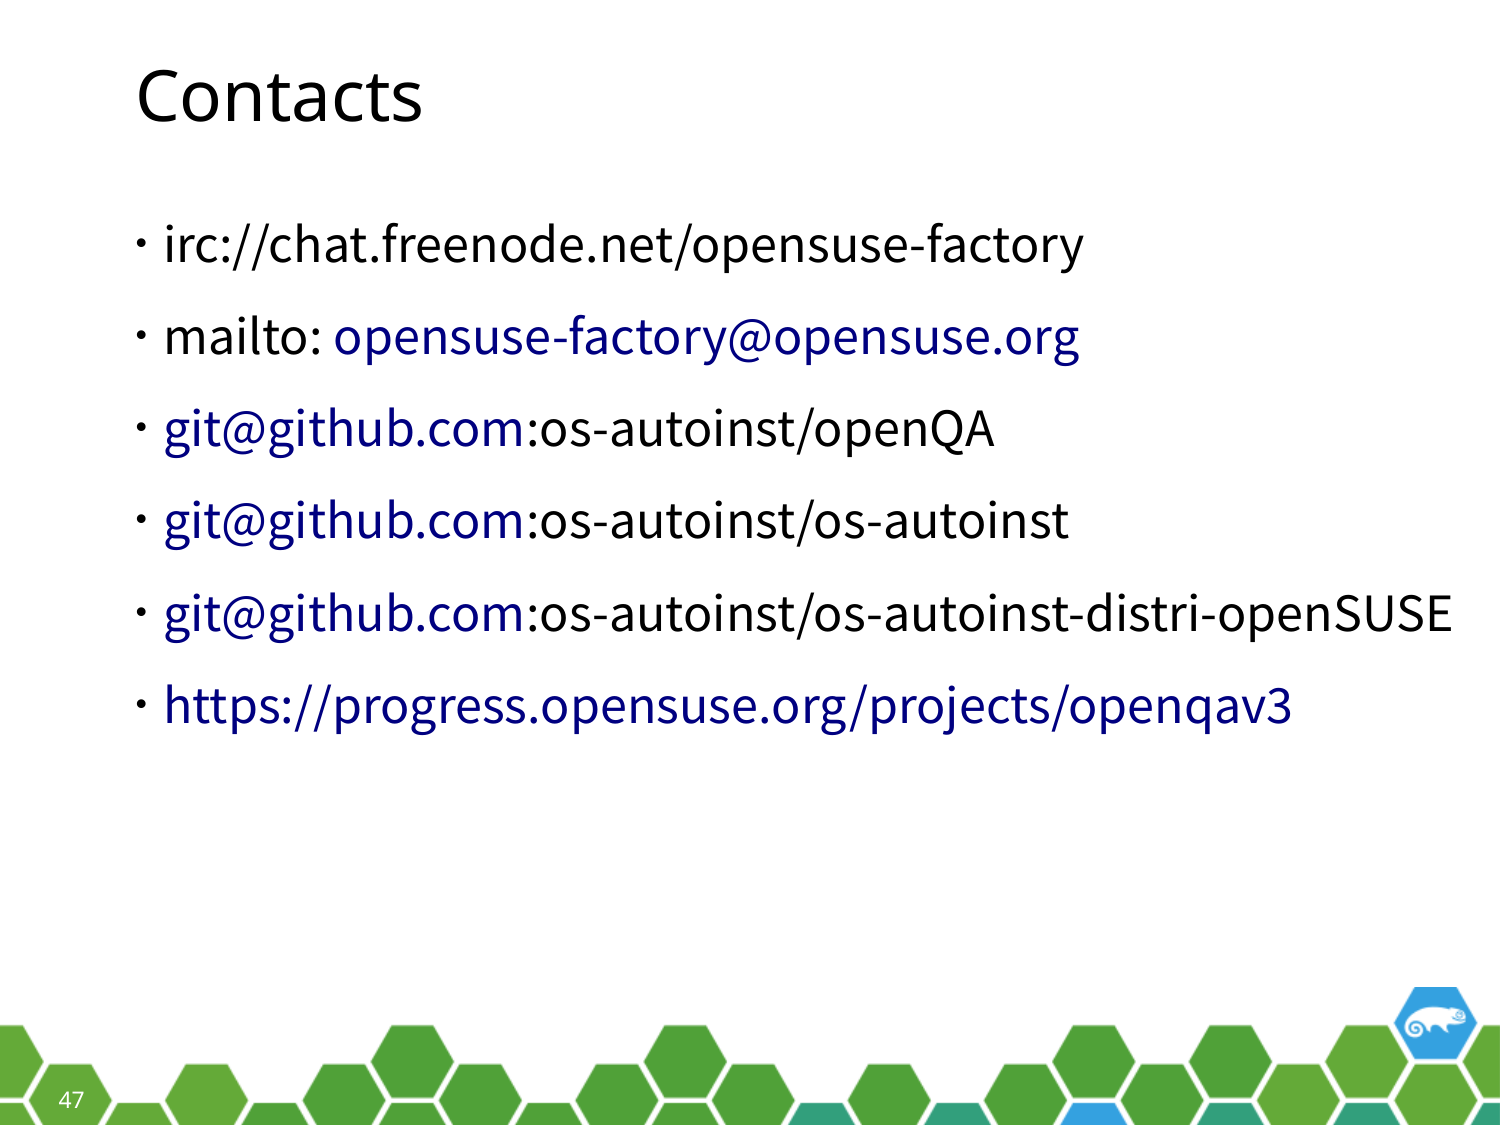

# Contacts
irc://chat.freenode.net/opensuse-factory
mailto: opensuse-factory@opensuse.org
git@github.com:os-autoinst/openQA
git@github.com:os-autoinst/os-autoinst
git@github.com:os-autoinst/os-autoinst-distri-openSUSE
https://progress.opensuse.org/projects/openqav3